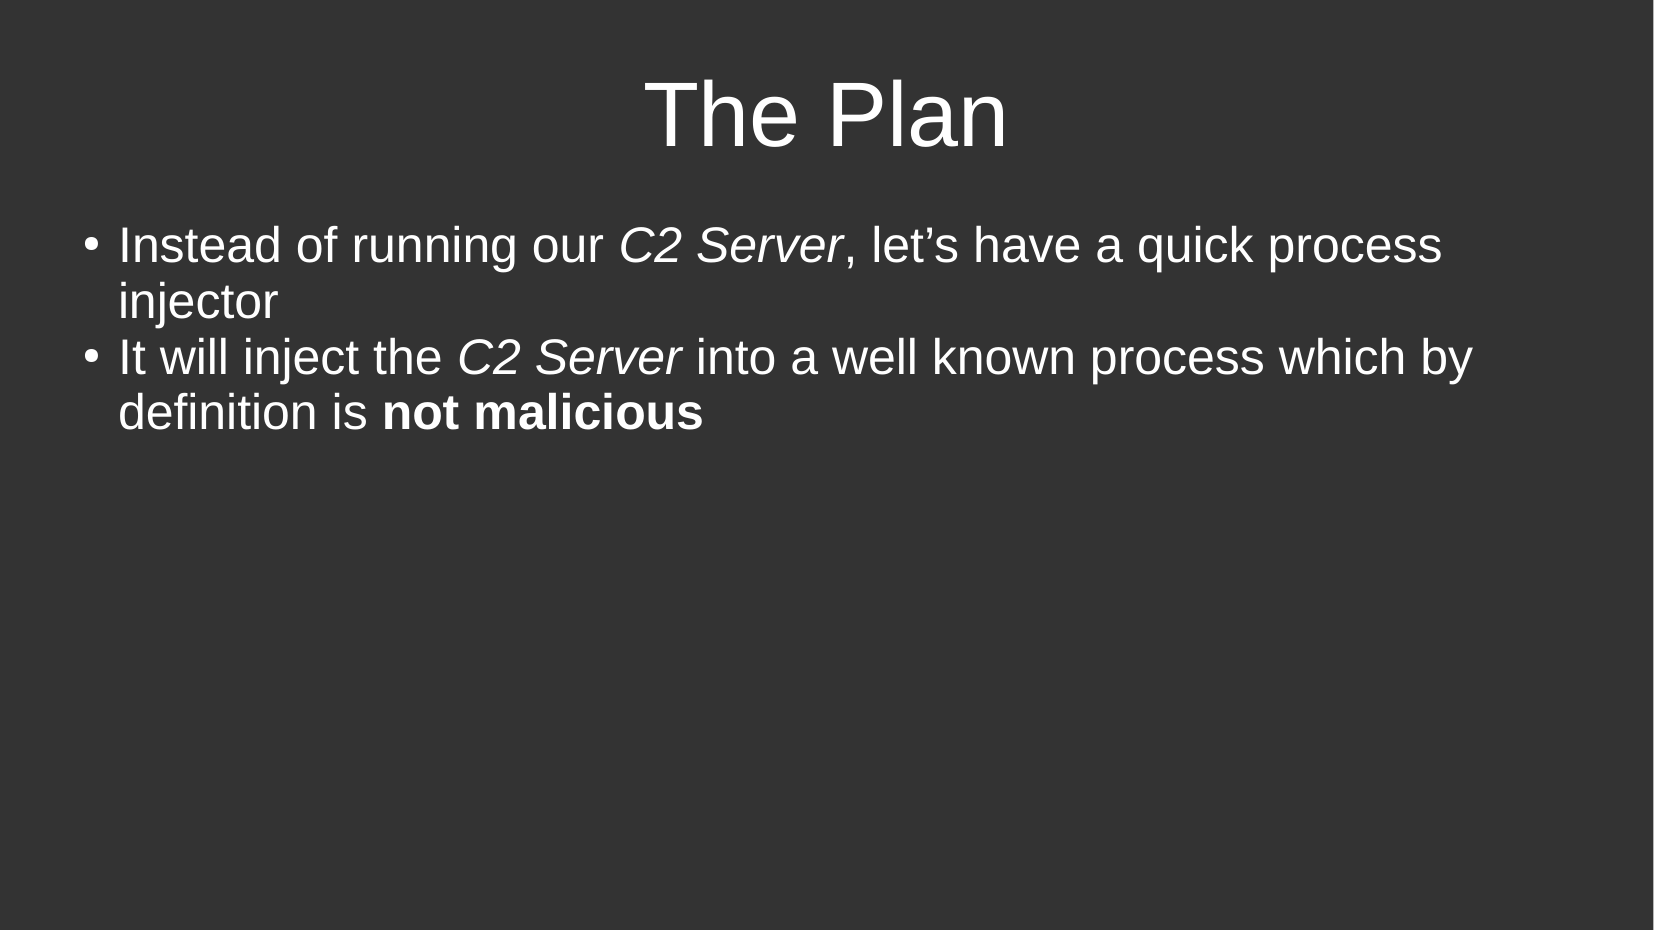

# The Plan
Instead of running our C2 Server, let’s have a quick process injector
It will inject the C2 Server into a well known process which by definition is not malicious